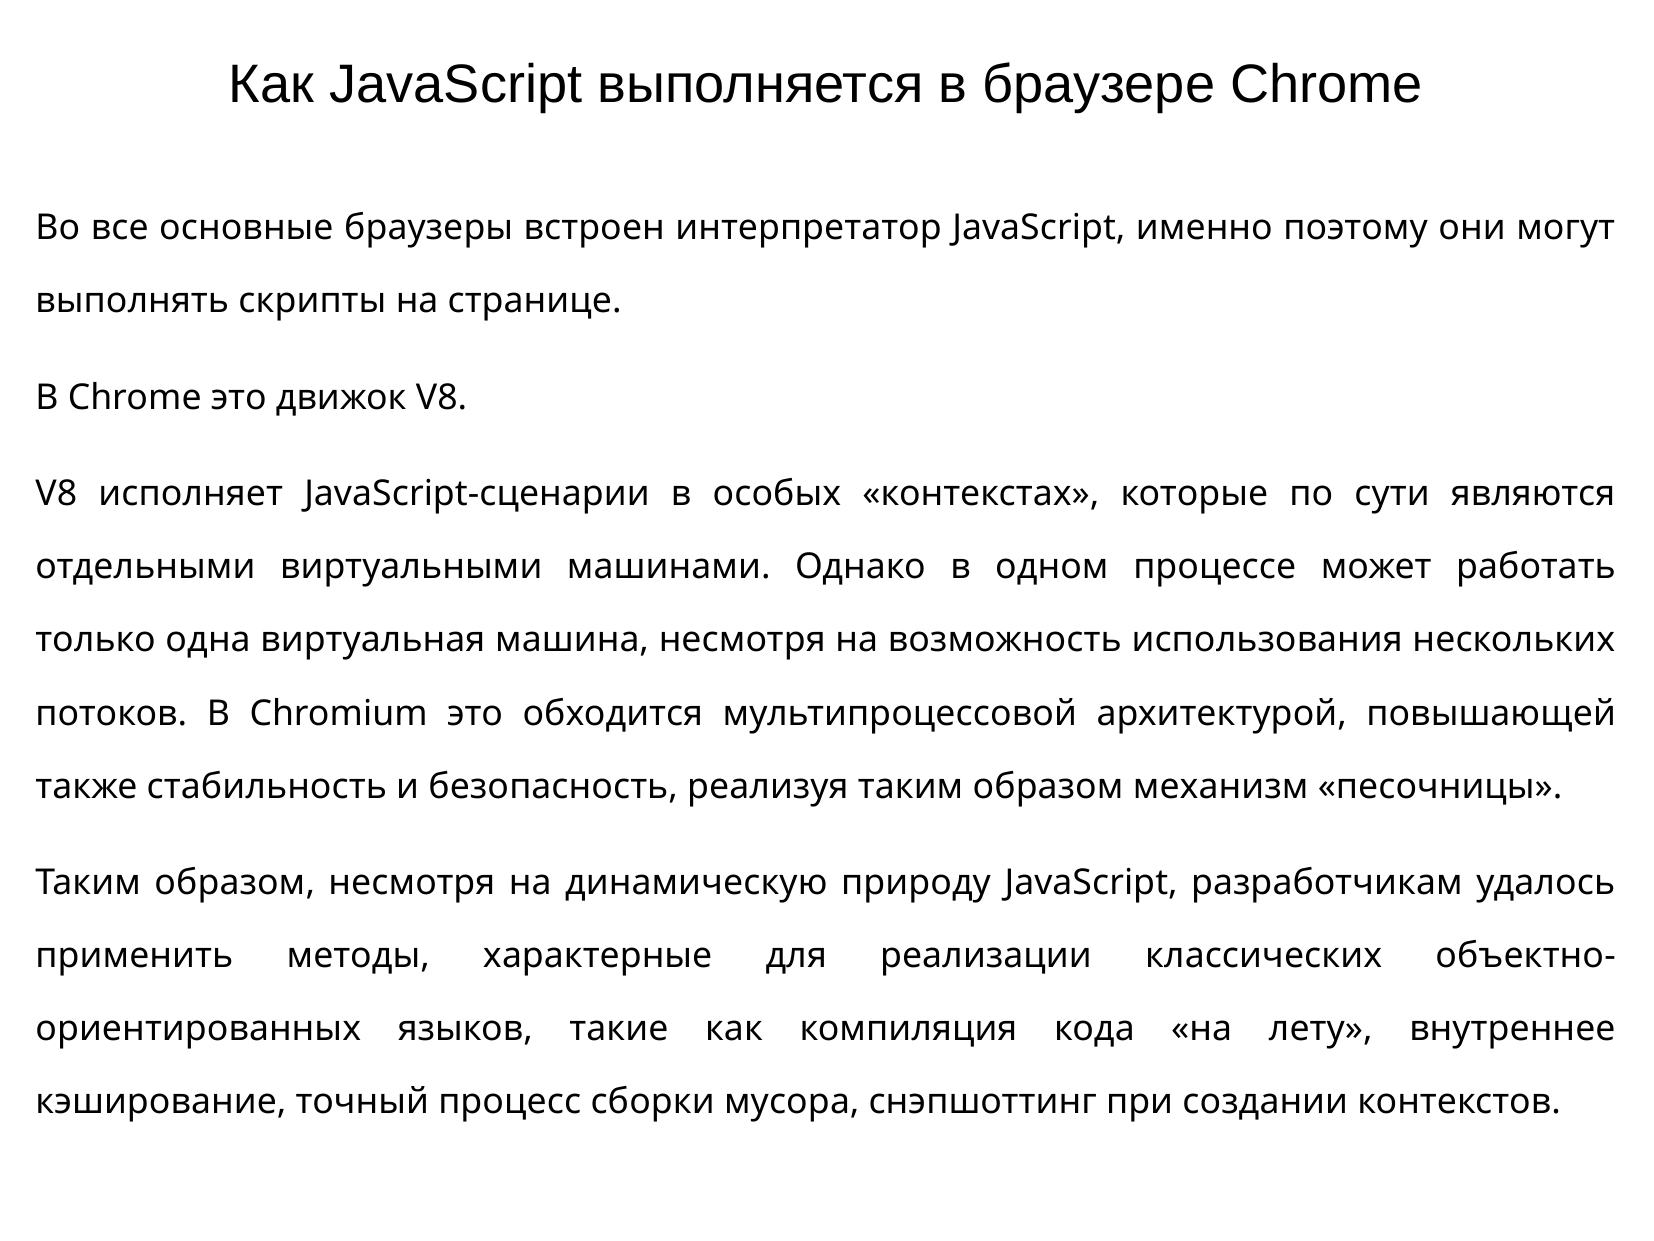

# Как JavaScript выполняется в браузере Chrome
Во все основные браузеры встроен интерпретатор JavaScript, именно поэтому они могут выполнять скрипты на странице.
В Chrome это движок V8.
V8 исполняет JavaScript-сценарии в особых «контекстах», которые по сути являются отдельными виртуальными машинами. Однако в одном процессе может работать только одна виртуальная машина, несмотря на возможность использования нескольких потоков. В Chromium это обходится мультипроцессовой архитектурой, повышающей также стабильность и безопасность, реализуя таким образом механизм «песочницы».
Таким образом, несмотря на динамическую природу JavaScript, разработчикам удалось применить методы, характерные для реализации классических объектно-ориентированных языков, такие как компиляция кода «на лету», внутреннее кэширование, точный процесс сборки мусора, снэпшоттинг при создании контекстов.